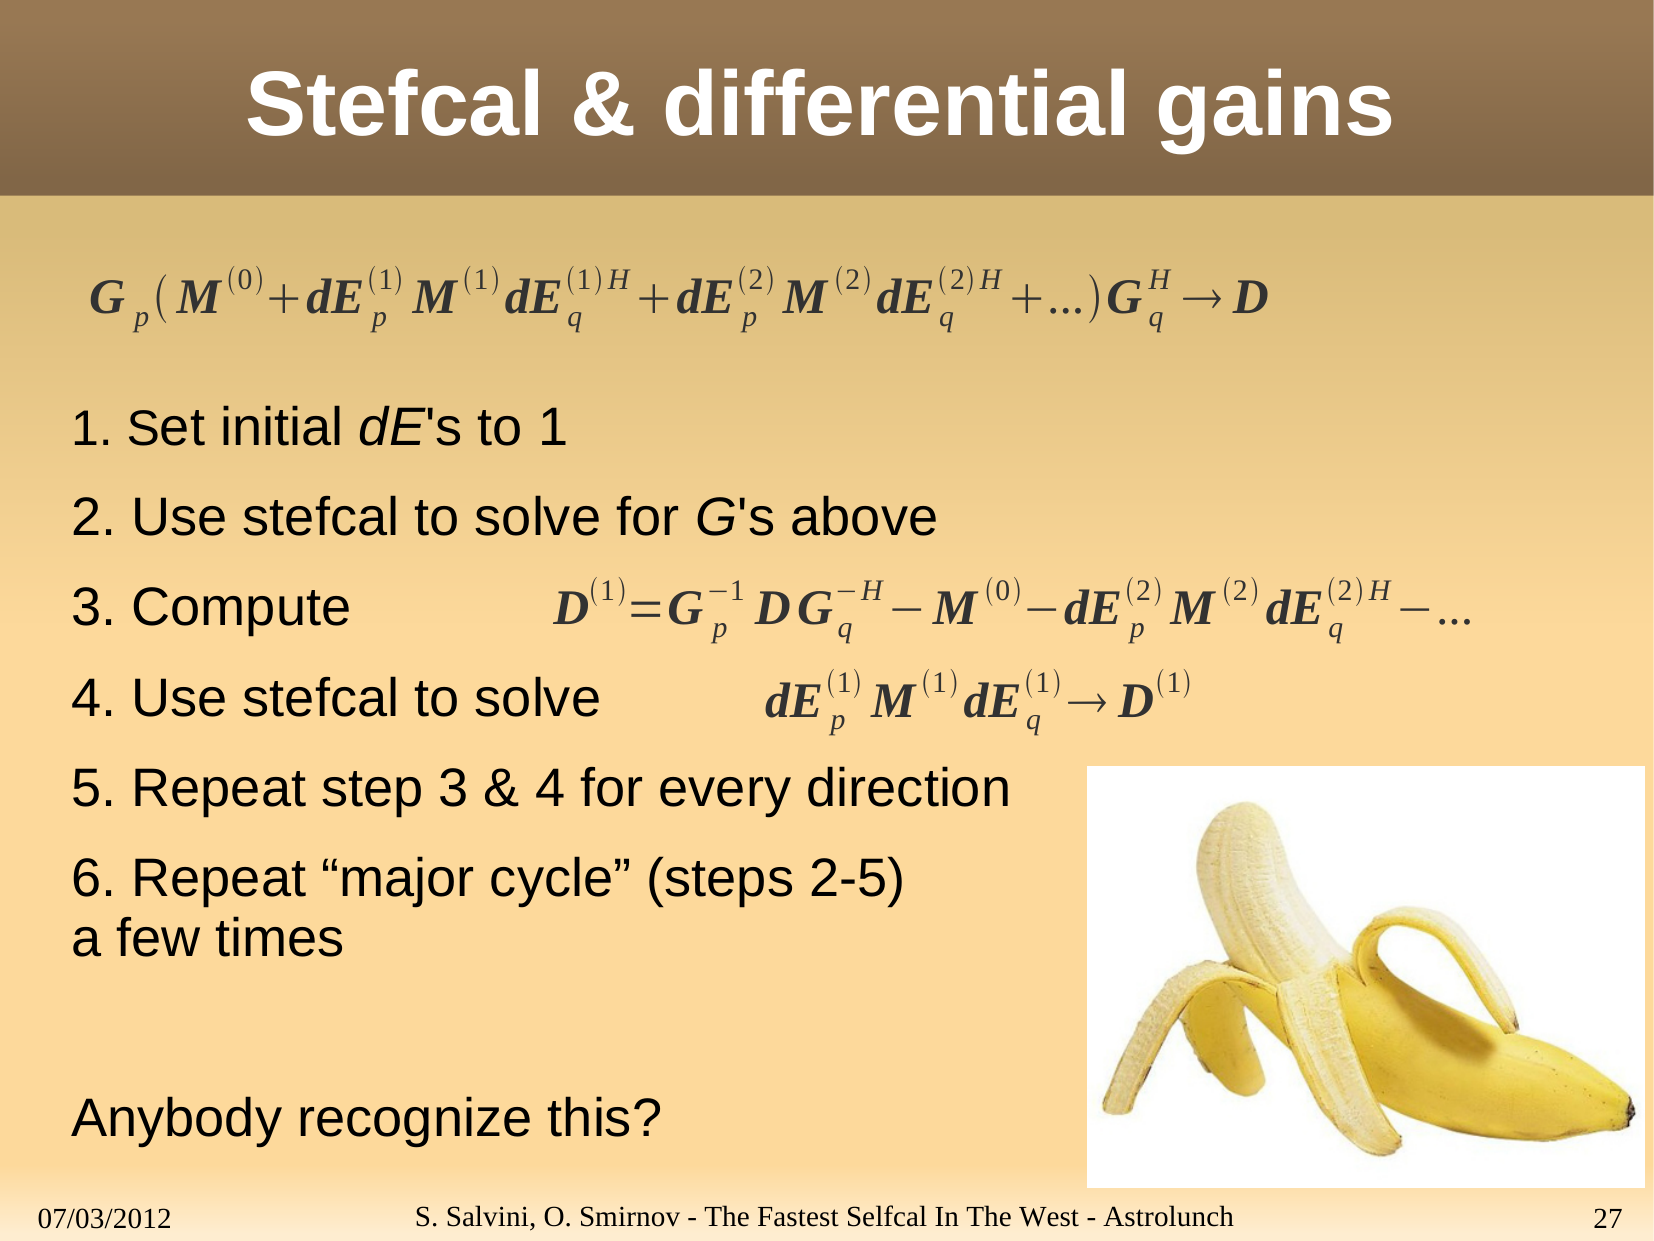

# Stefcal & differential gains
1. Set initial dE's to 1
2. Use stefcal to solve for G's above
3. Compute
4. Use stefcal to solve
5. Repeat step 3 & 4 for every direction
6. Repeat “major cycle” (steps 2-5)
a few times
Anybody recognize this?
S. Salvini, O. Smirnov - The Fastest Selfcal In The West - Astrolunch
07/03/2012
27